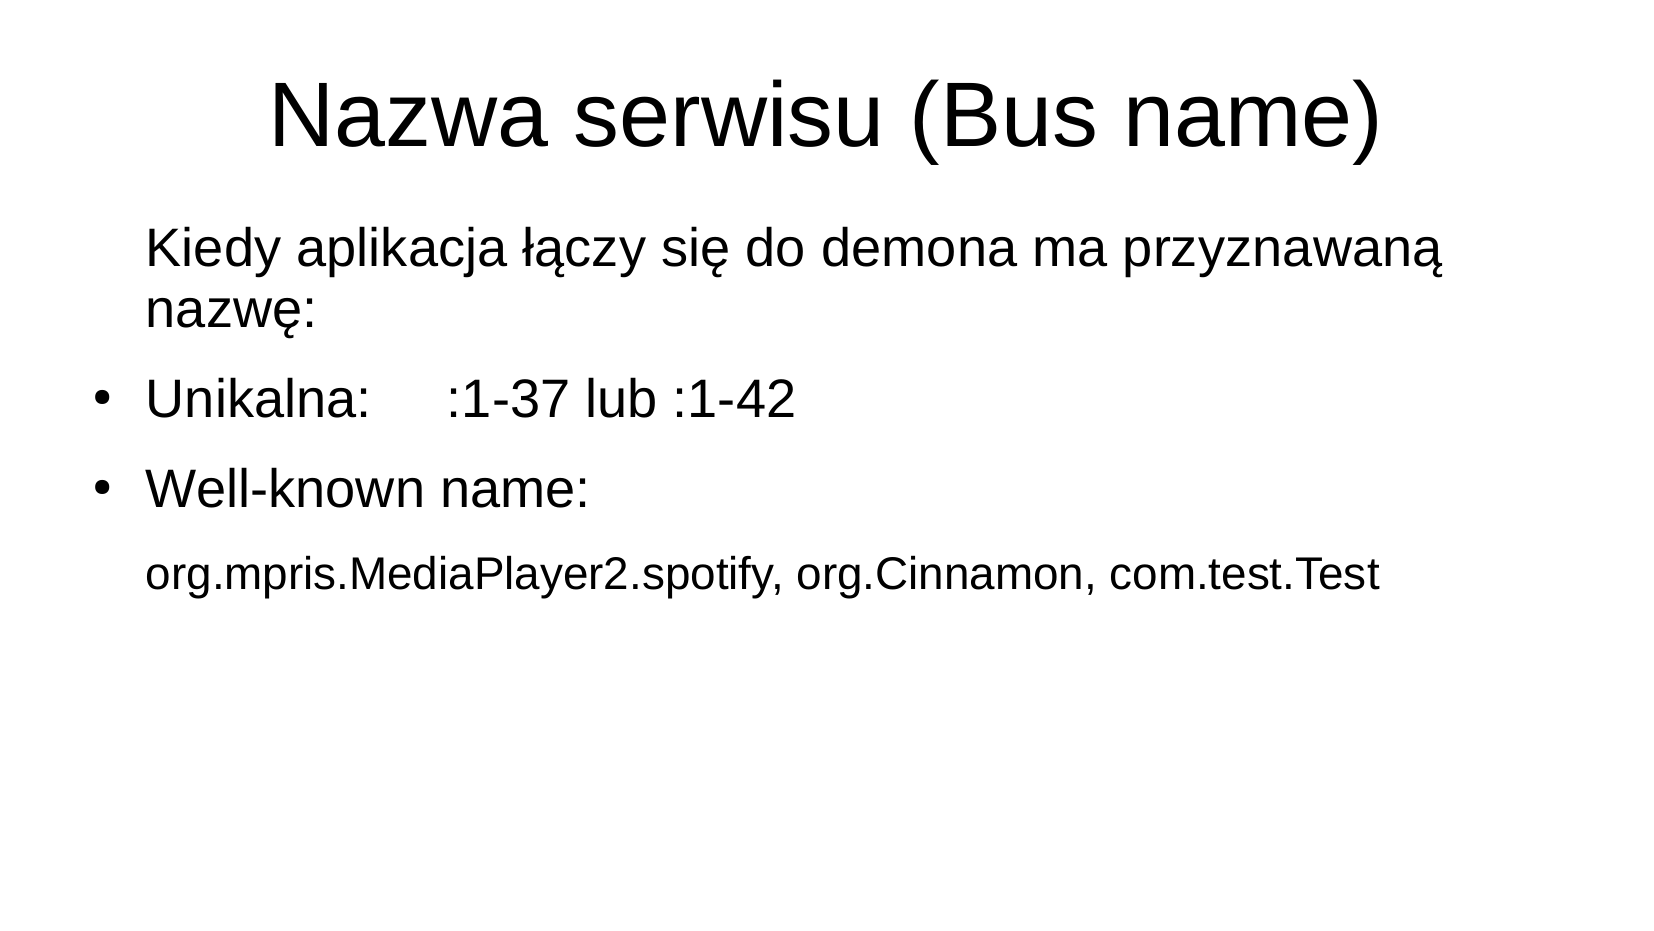

# Nazwa serwisu (Bus name)
Kiedy aplikacja łączy się do demona ma przyznawaną nazwę:
Unikalna: :1-37 lub :1-42
Well-known name:
org.mpris.MediaPlayer2.spotify, org.Cinnamon, com.test.Test